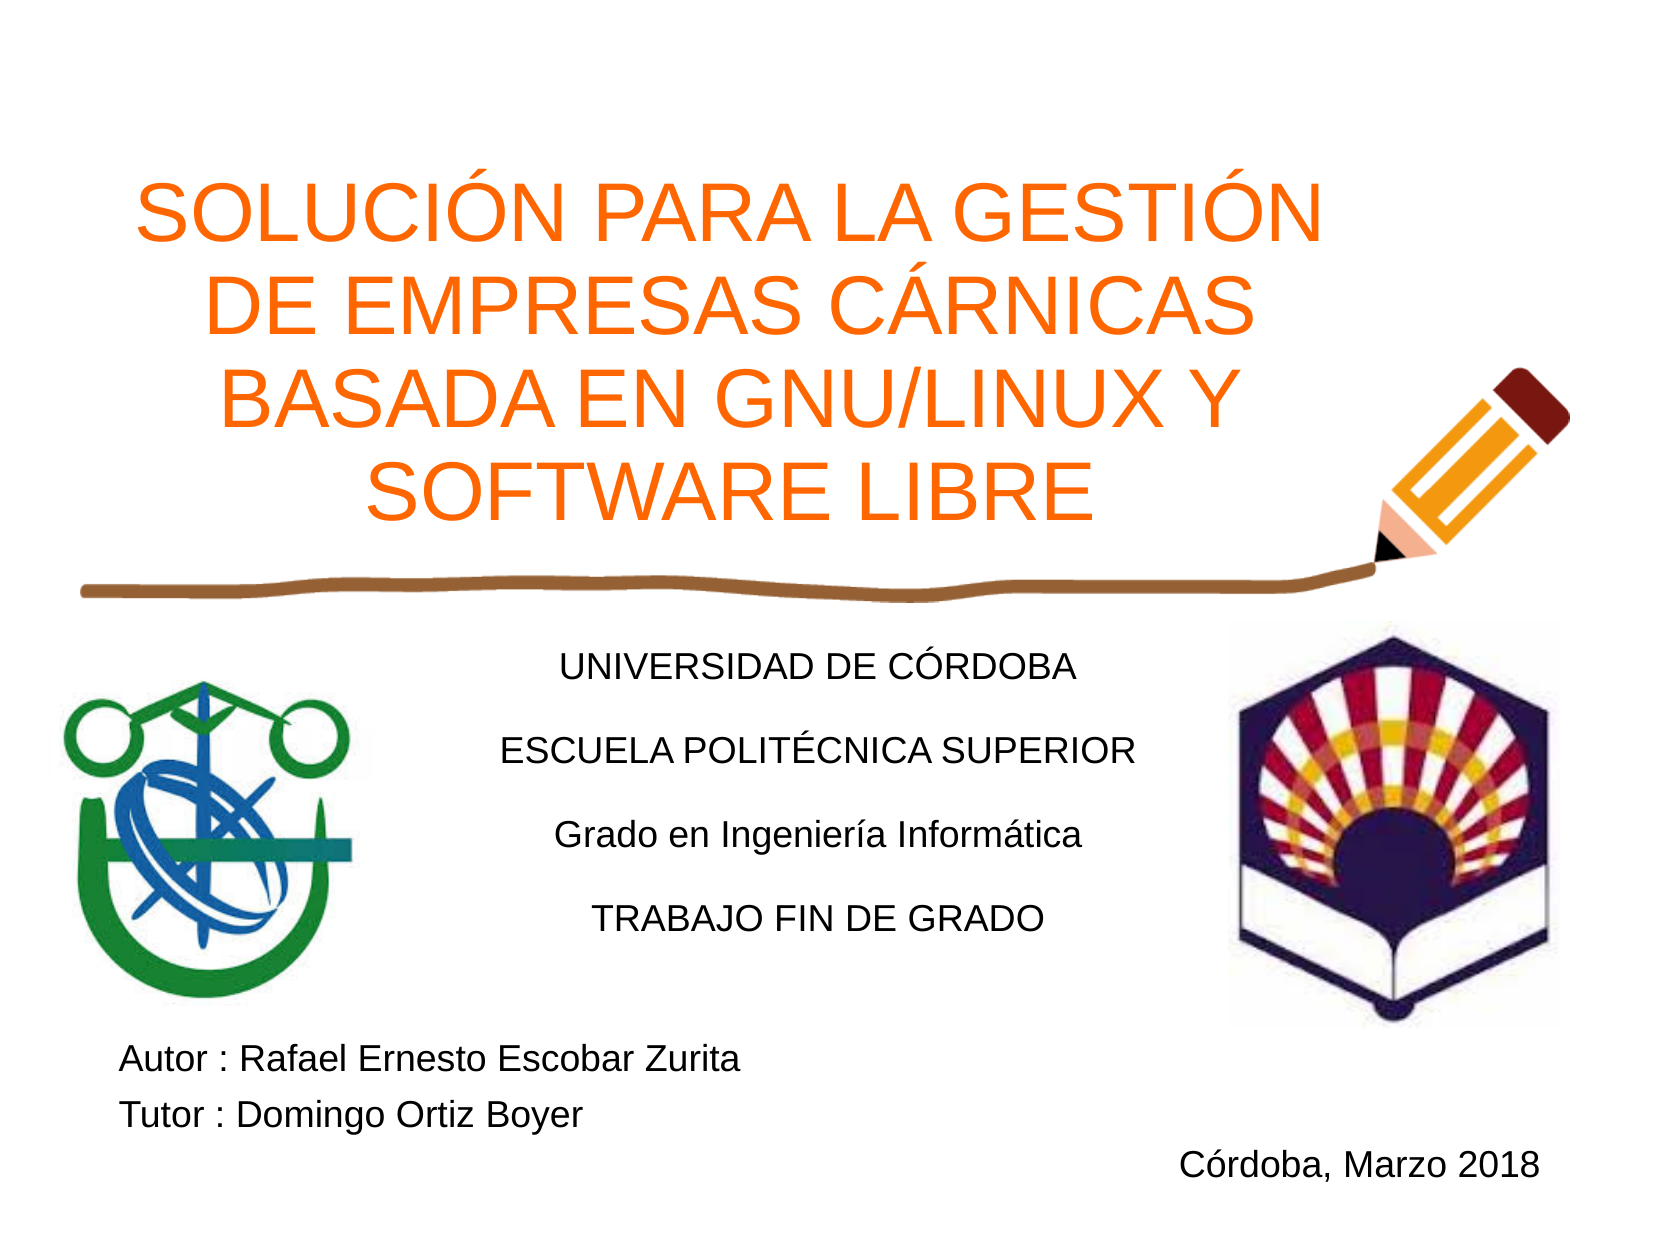

# SOLUCIÓN PARA LA GESTIÓN DE EMPRESAS CÁRNICAS BASADA EN GNU/LINUX Y SOFTWARE LIBRE
UNIVERSIDAD DE CÓRDOBA
ESCUELA POLITÉCNICA SUPERIOR
Grado en Ingeniería Informática
TRABAJO FIN DE GRADO
Autor : Rafael Ernesto Escobar Zurita
Tutor : Domingo Ortiz Boyer
Córdoba, Marzo 2018